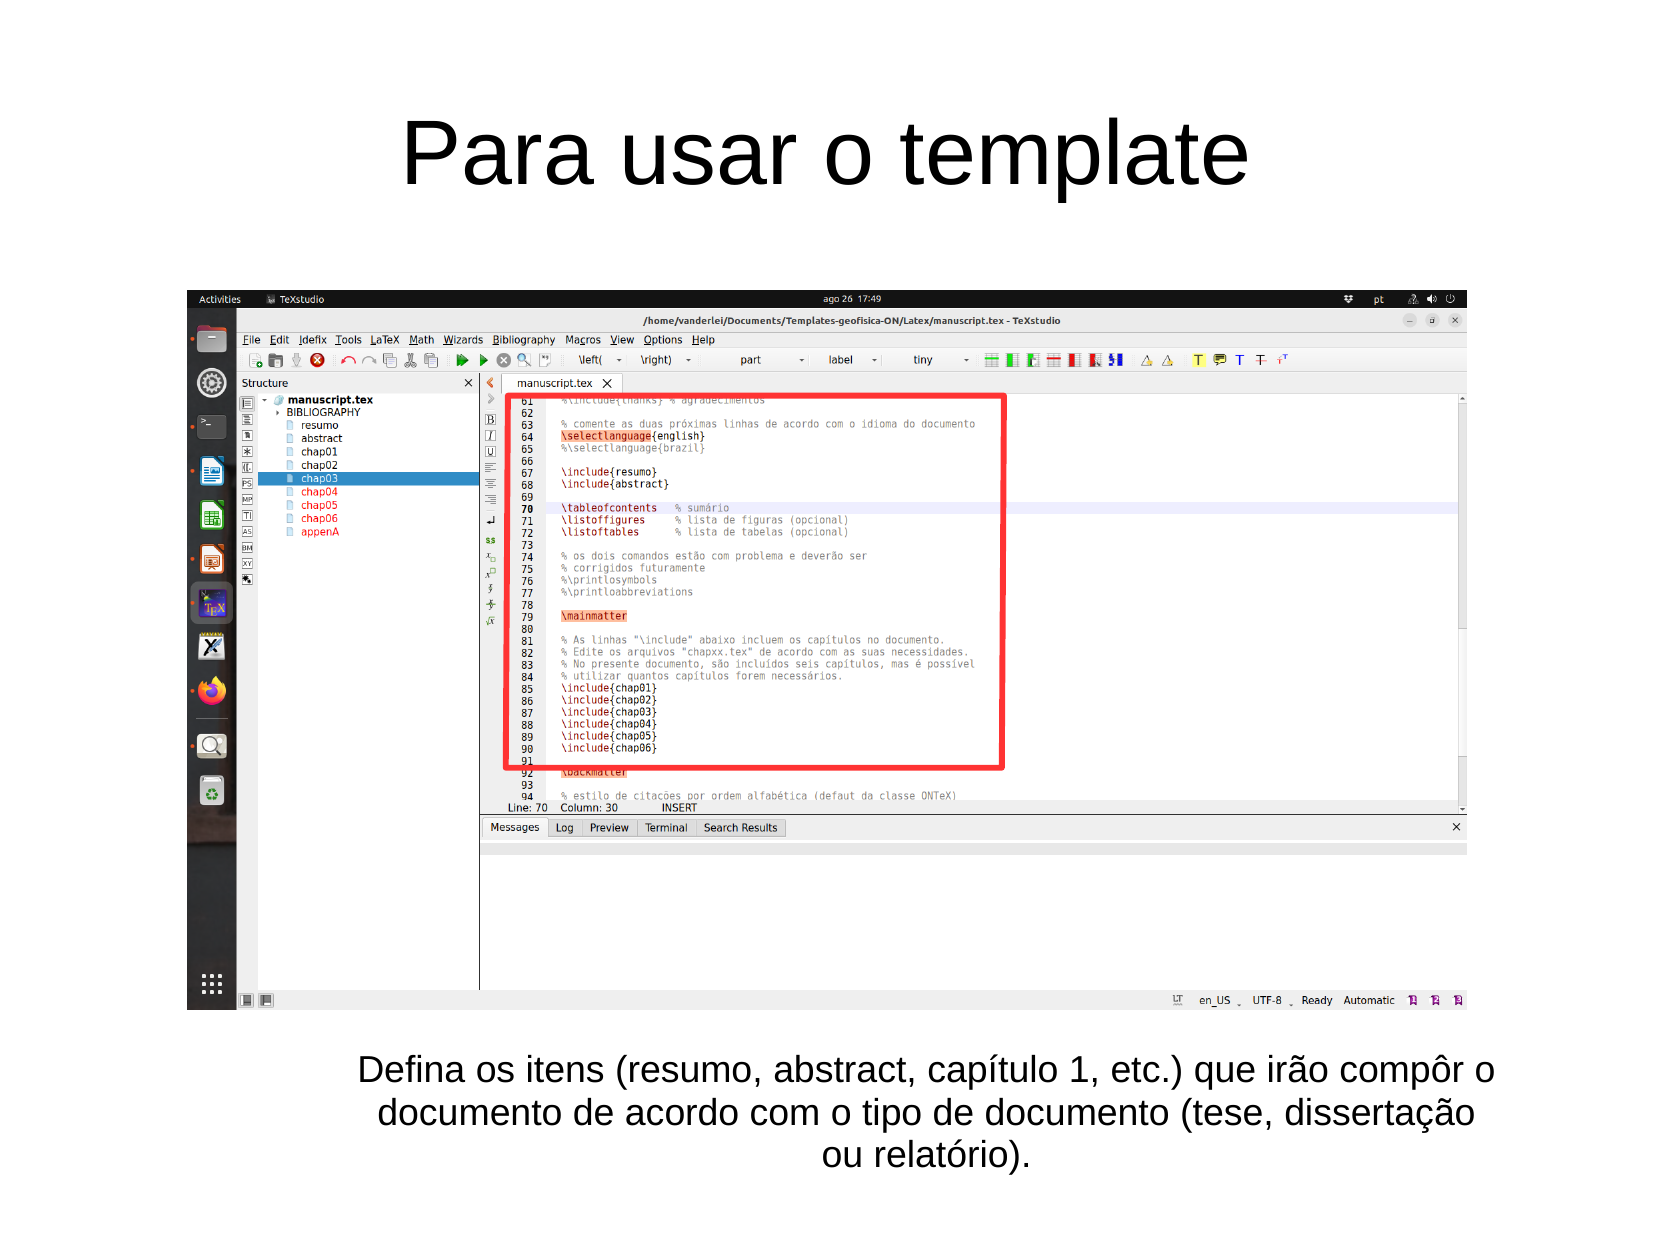

# Para usar o template
Defina os itens (resumo, abstract, capítulo 1, etc.) que irão compôr o documento de acordo com o tipo de documento (tese, dissertação ou relatório).